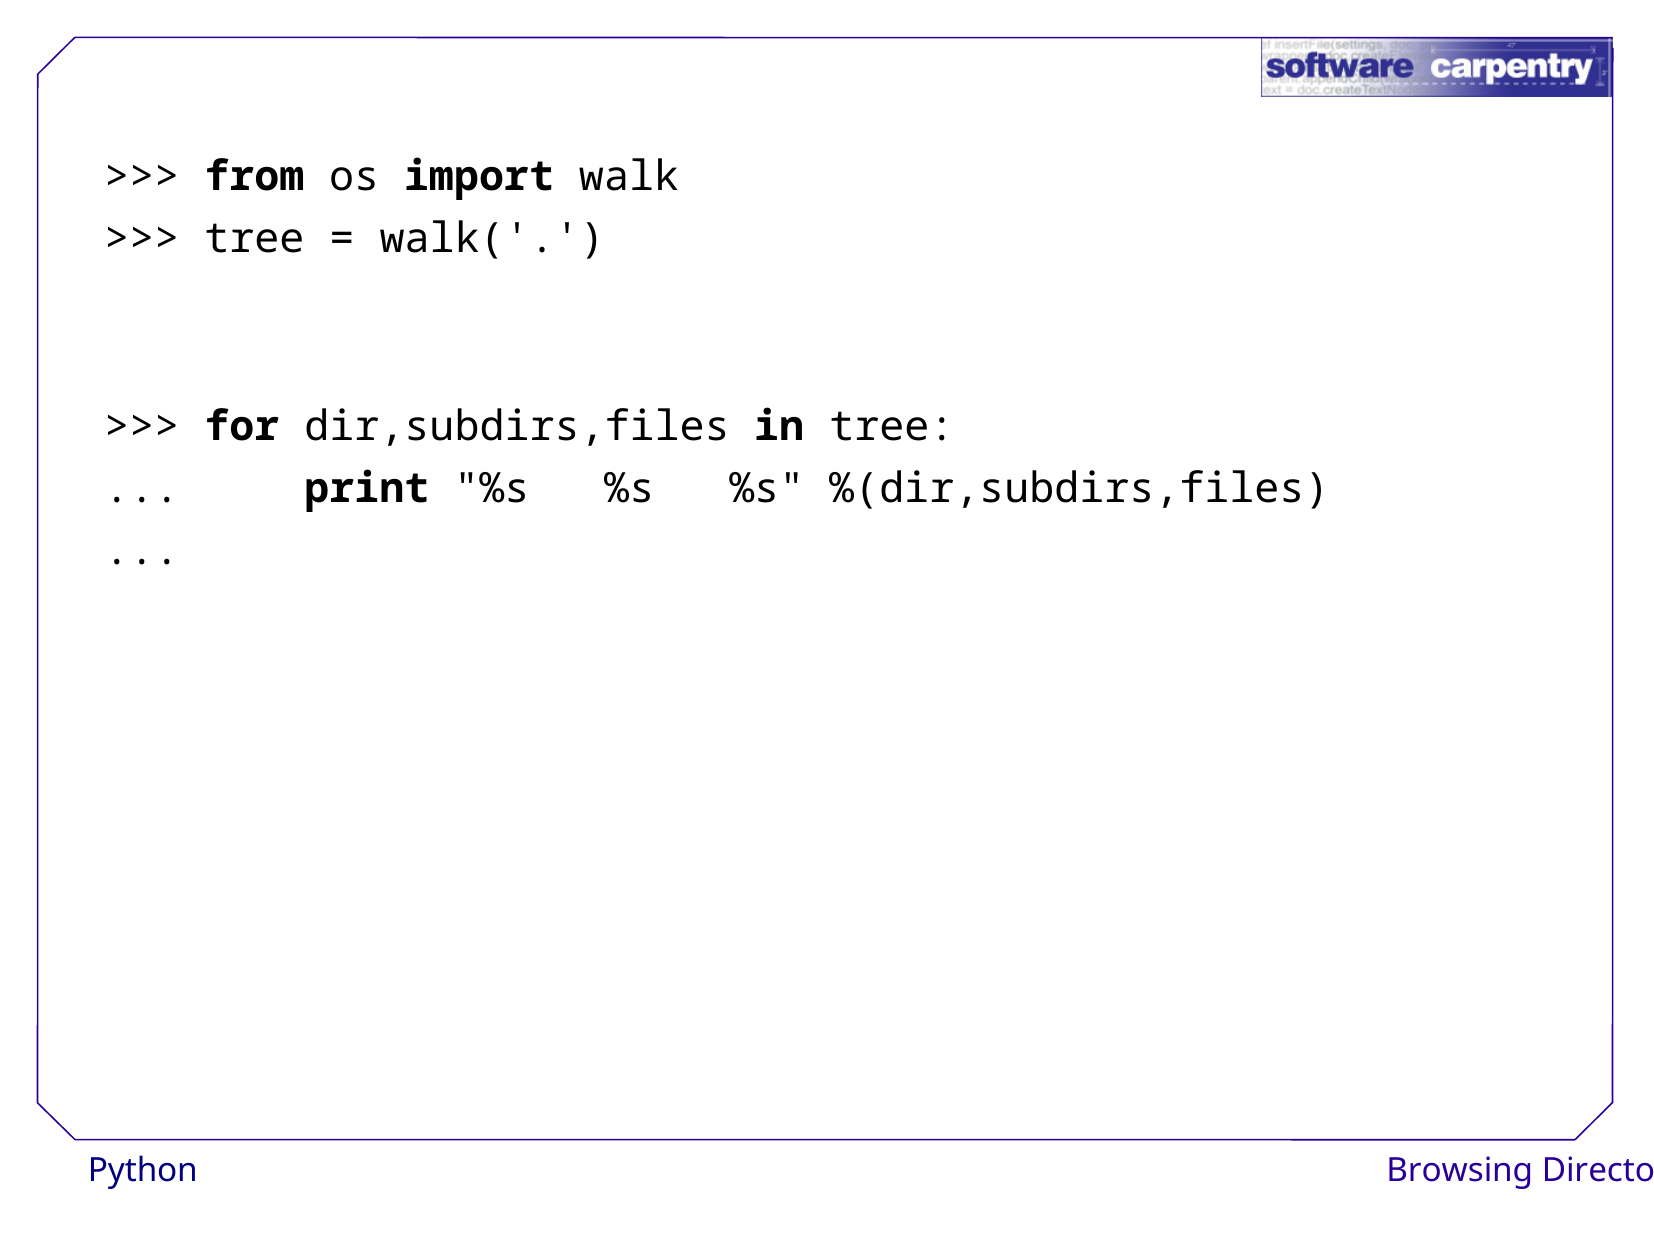

>>> from os import walk
>>> tree = walk('.')
>>> for dir,subdirs,files in tree:
... print "%s %s %s" %(dir,subdirs,files)
...